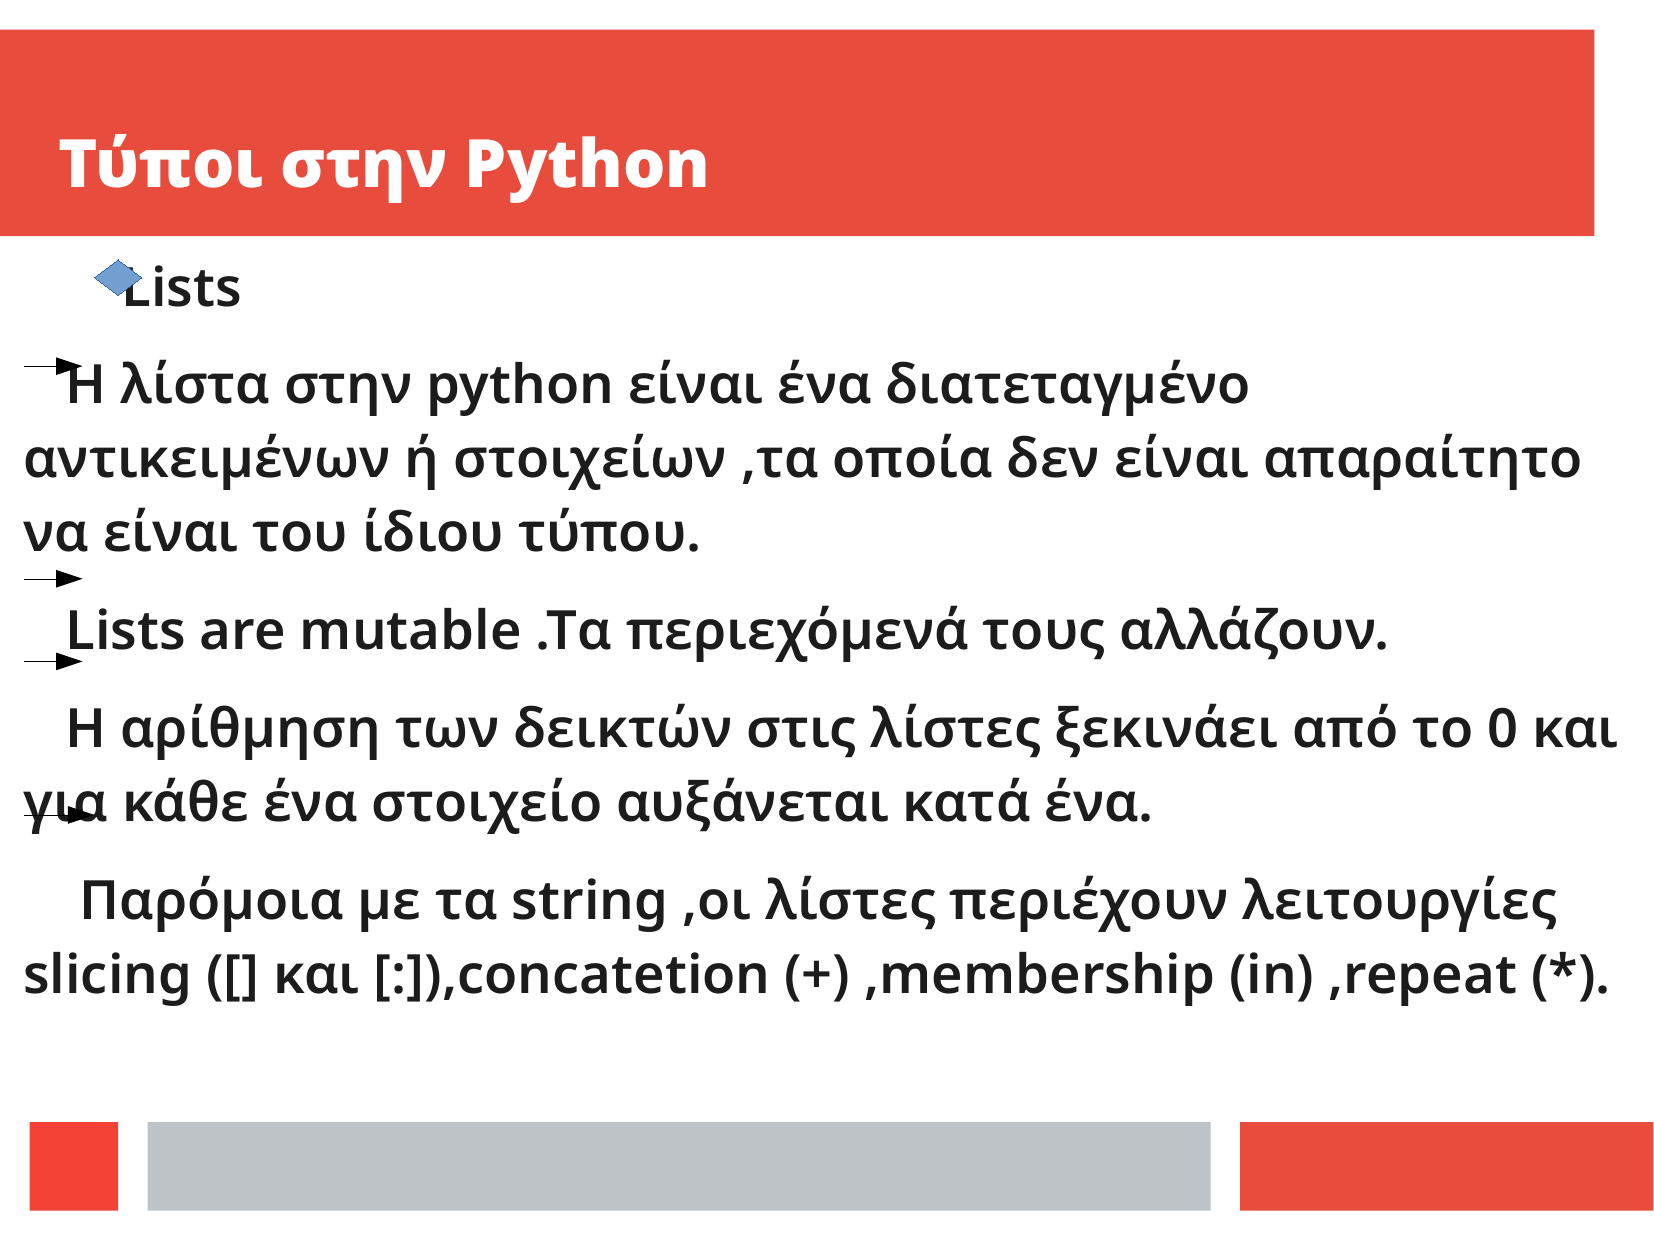

# Τύποι στην Python
 Lists
 H λίστα στην python είναι ένα διατεταγμένο αντικειμένων ή στοιχείων ,τα οποία δεν είναι απαραίτητο να είναι του ίδιου τύπου.
 Lists are mutable .Tα περιεχόμενά τους αλλάζουν.
 Η αρίθμηση των δεικτών στις λίστες ξεκινάει από το 0 και για κάθε ένα στοιχείο αυξάνεται κατά ένα.
 Παρόμοια με τα string ,οι λίστες περιέχουν λειτουργίες slicing ([] και [:]),concatetion (+) ,membership (in) ,repeat (*).